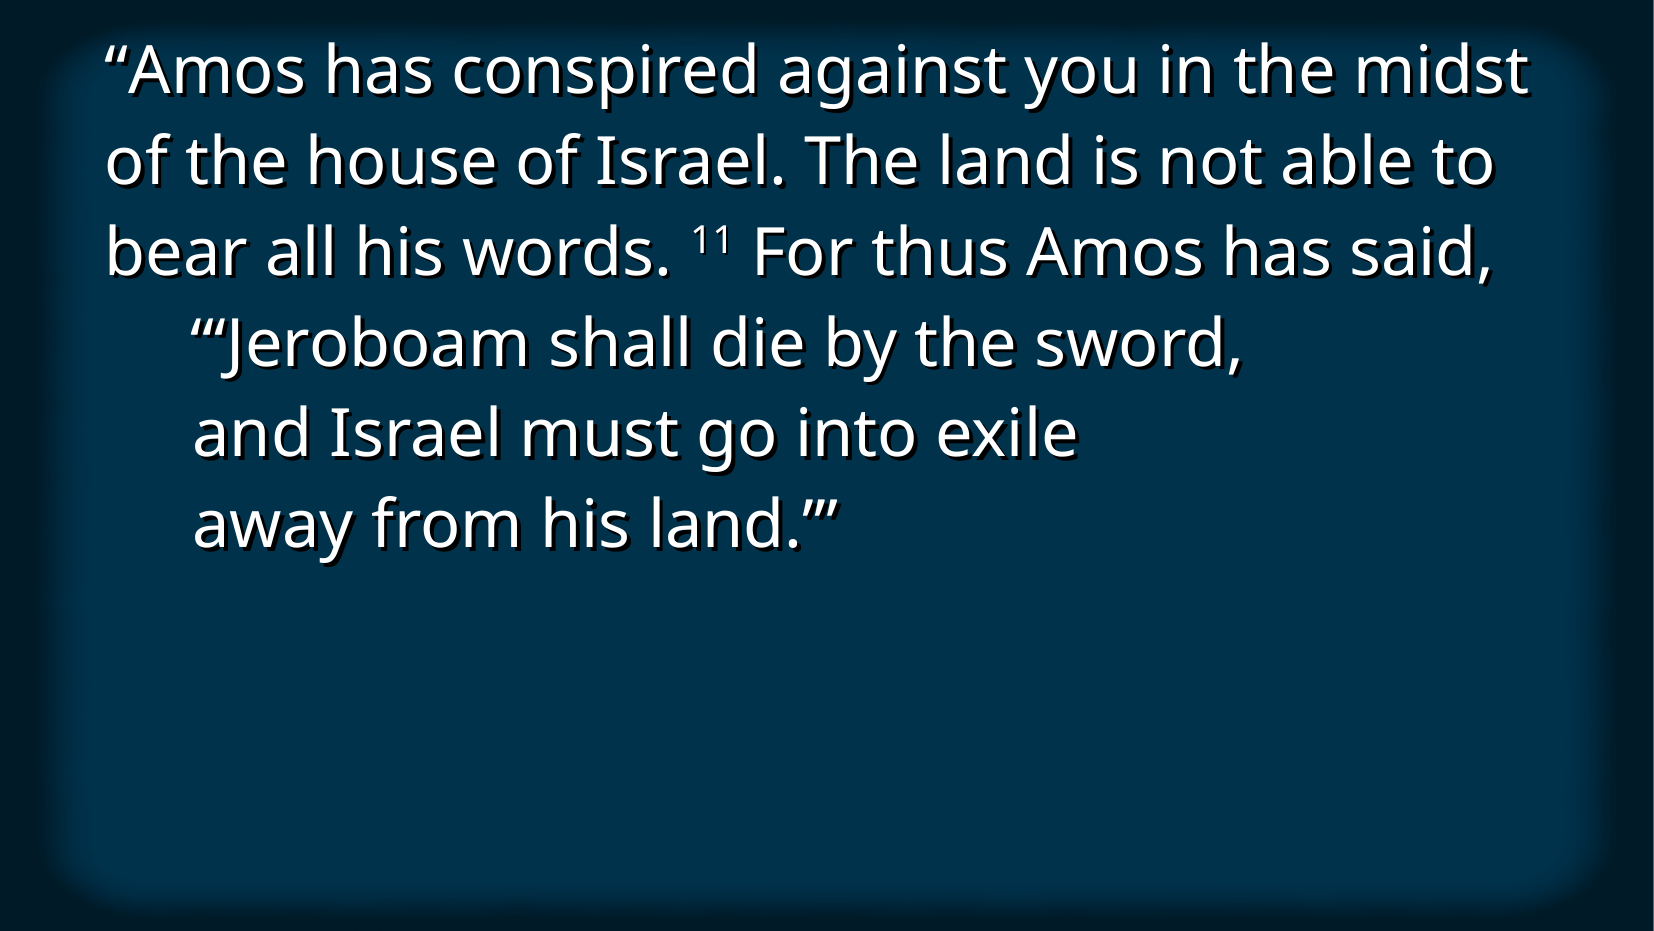

“Amos has conspired against you in the midst of the house of Israel. The land is not able to bear all his words. 11 For thus Amos has said,
 “‘Jeroboam shall die by the sword,
 and Israel must go into exile
 away from his land.’”